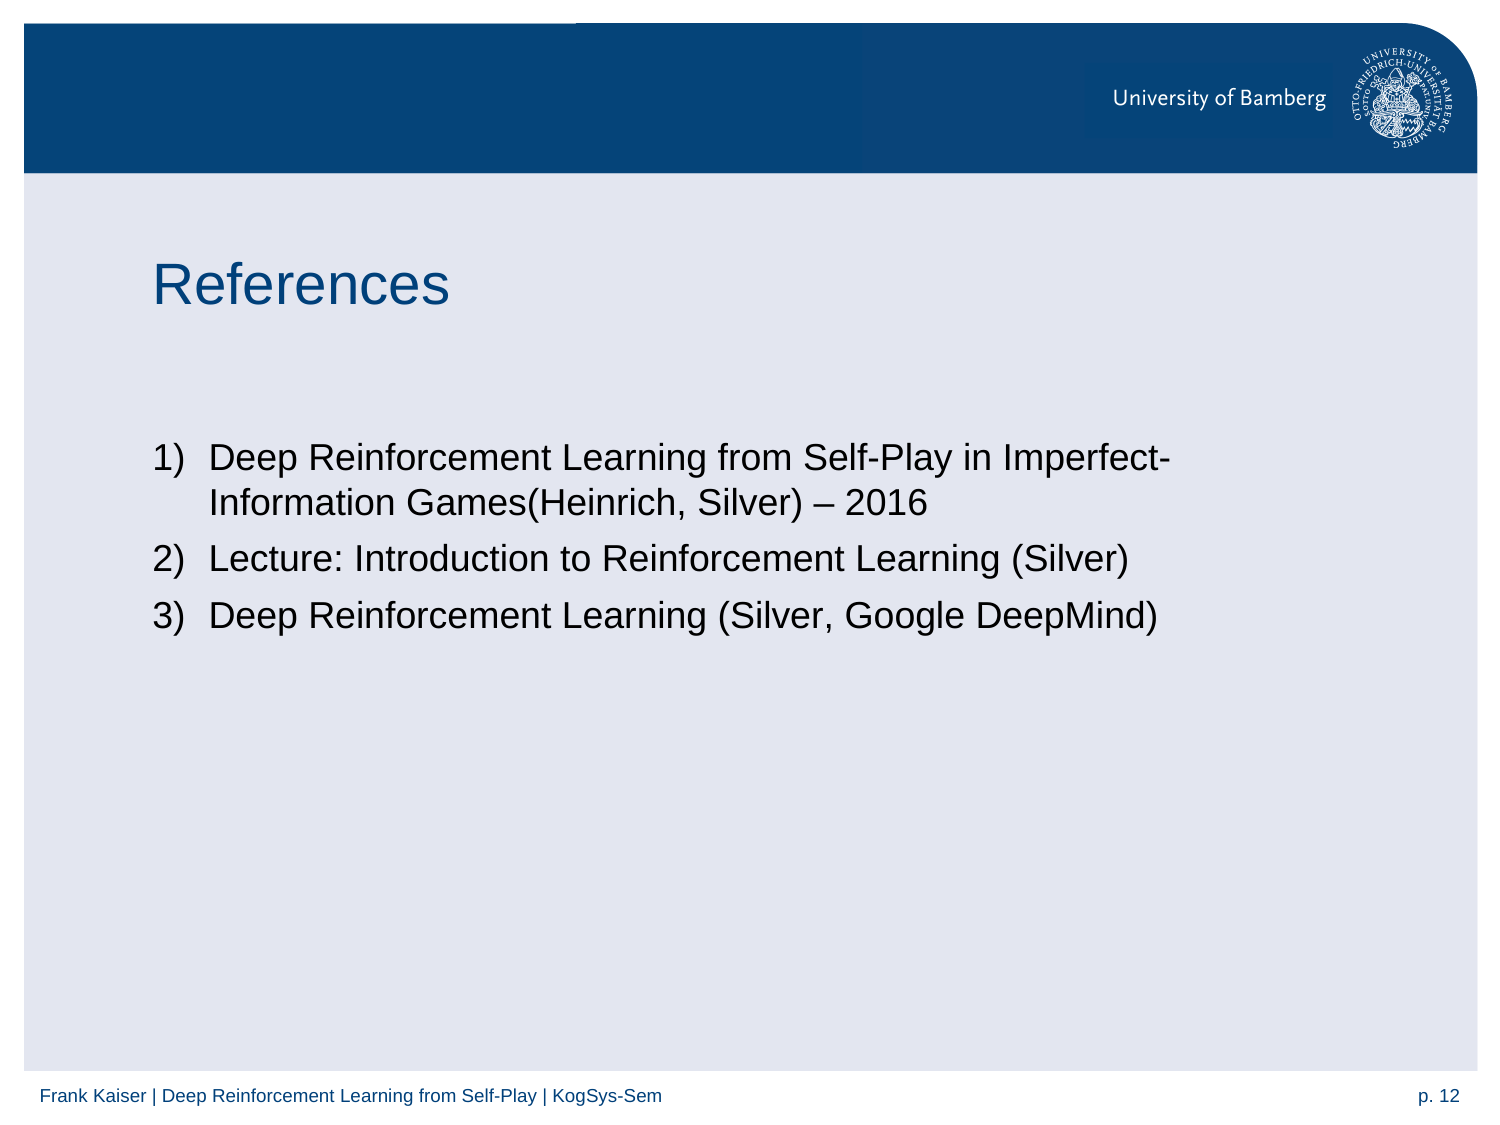

# References
Deep Reinforcement Learning from Self-Play in Imperfect-Information Games(Heinrich, Silver) – 2016
Lecture: Introduction to Reinforcement Learning (Silver)
Deep Reinforcement Learning (Silver, Google DeepMind)